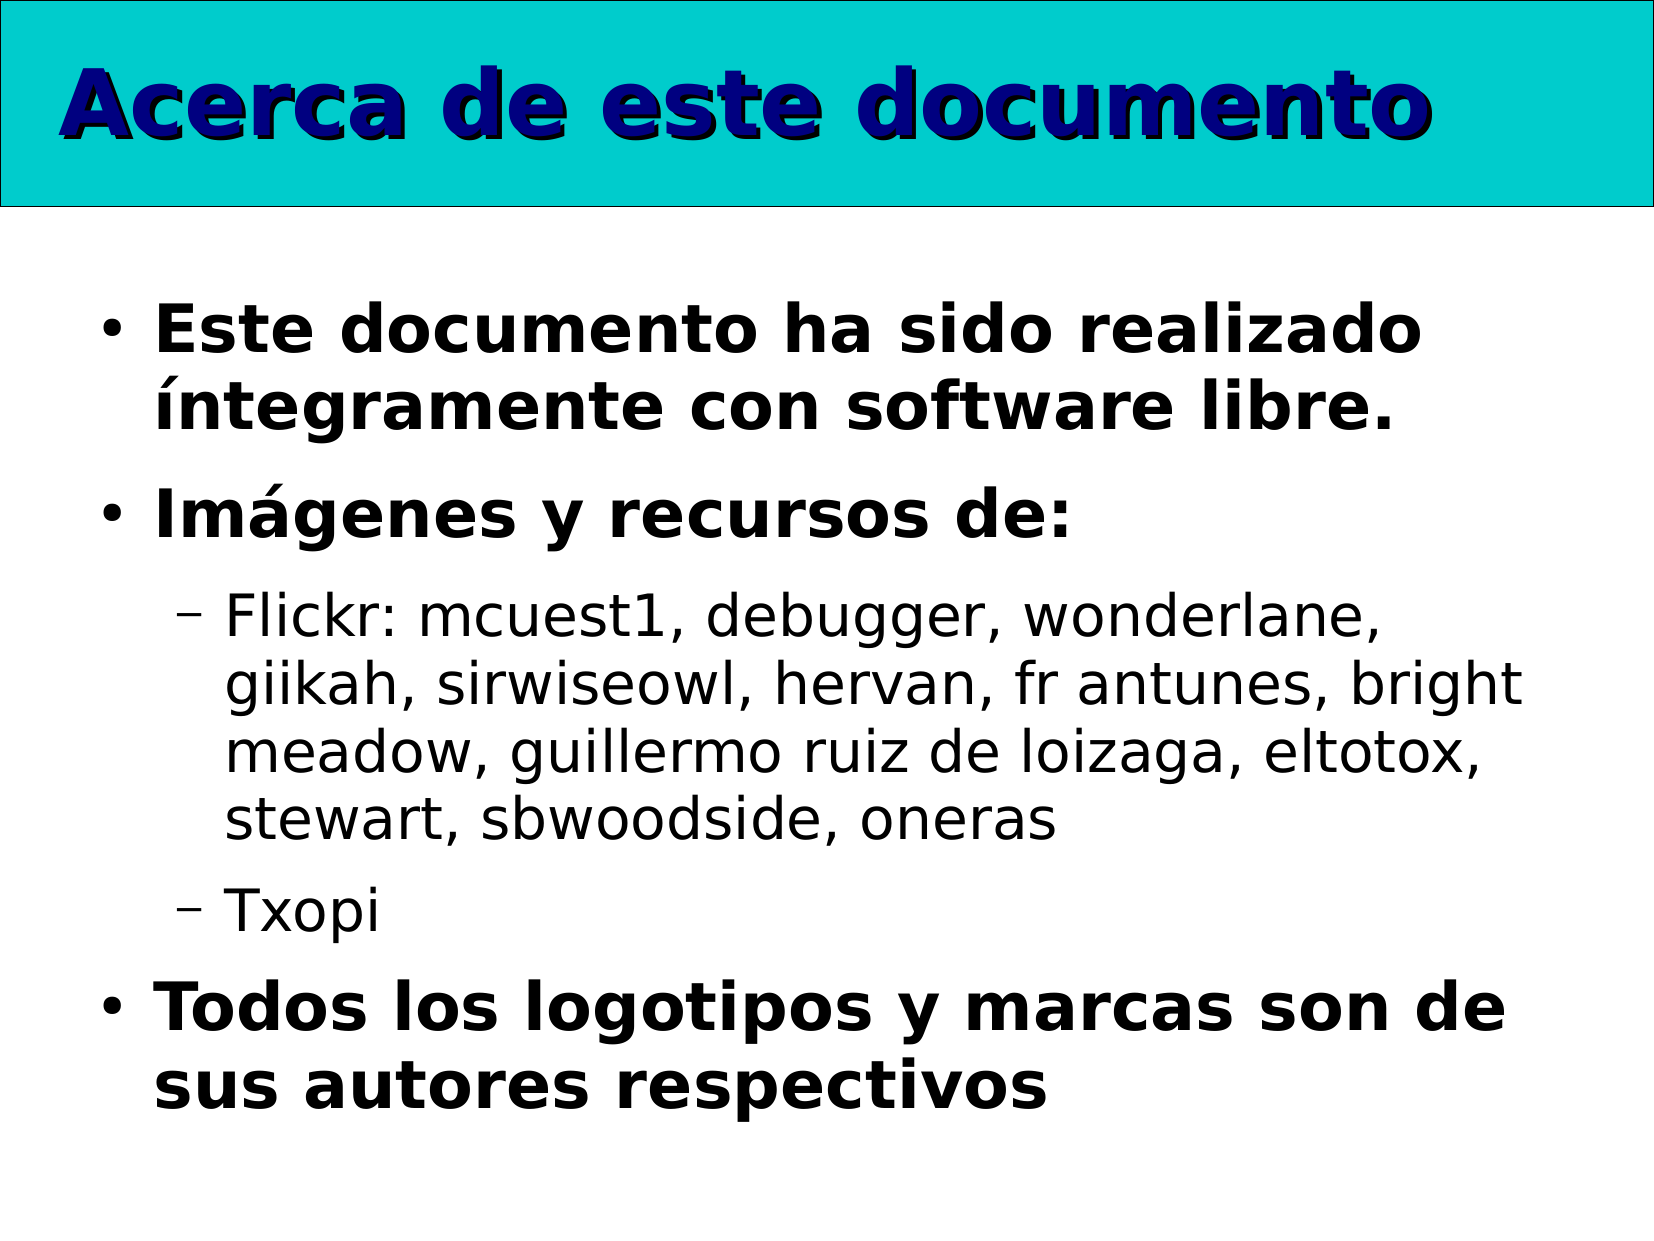

# Acerca de este documento
Este documento ha sido realizado íntegramente con software libre.
Imágenes y recursos de:
Flickr: mcuest1, debugger, wonderlane, giikah, sirwiseowl, hervan, fr antunes, bright meadow, guillermo ruiz de loizaga, eltotox, stewart, sbwoodside, oneras
Txopi
Todos los logotipos y marcas son de sus autores respectivos